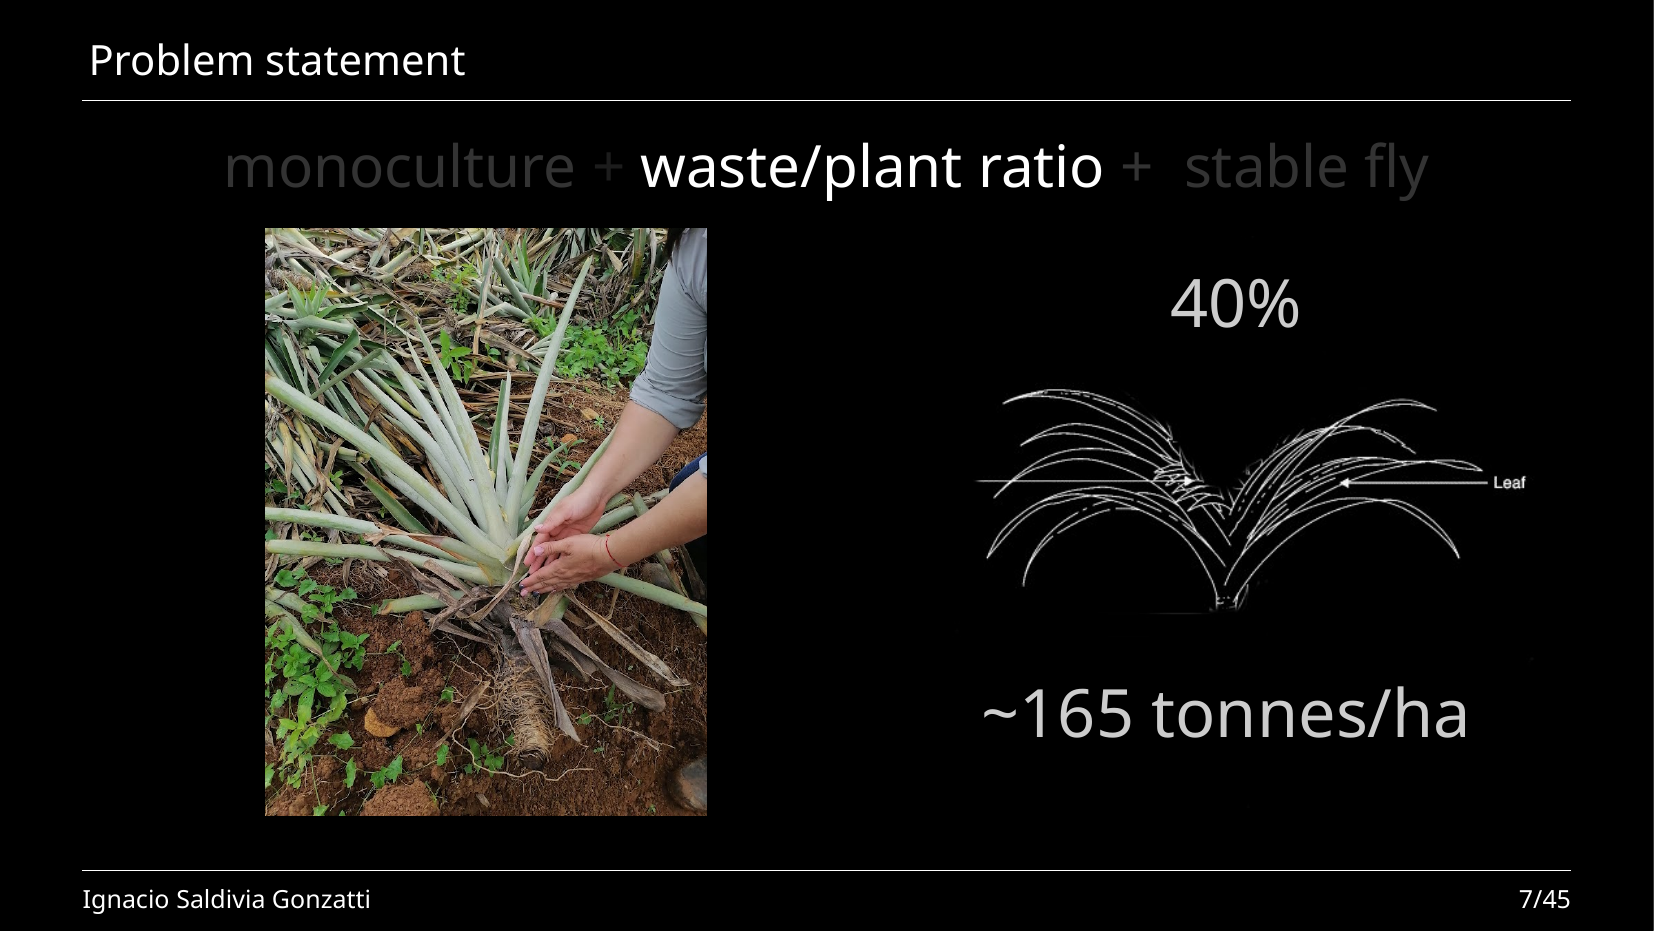

# Problem statement
monoculture + waste/plant ratio + stable fly
~165 tonnes/ha
40%
Ignacio Saldivia Gonzatti
7